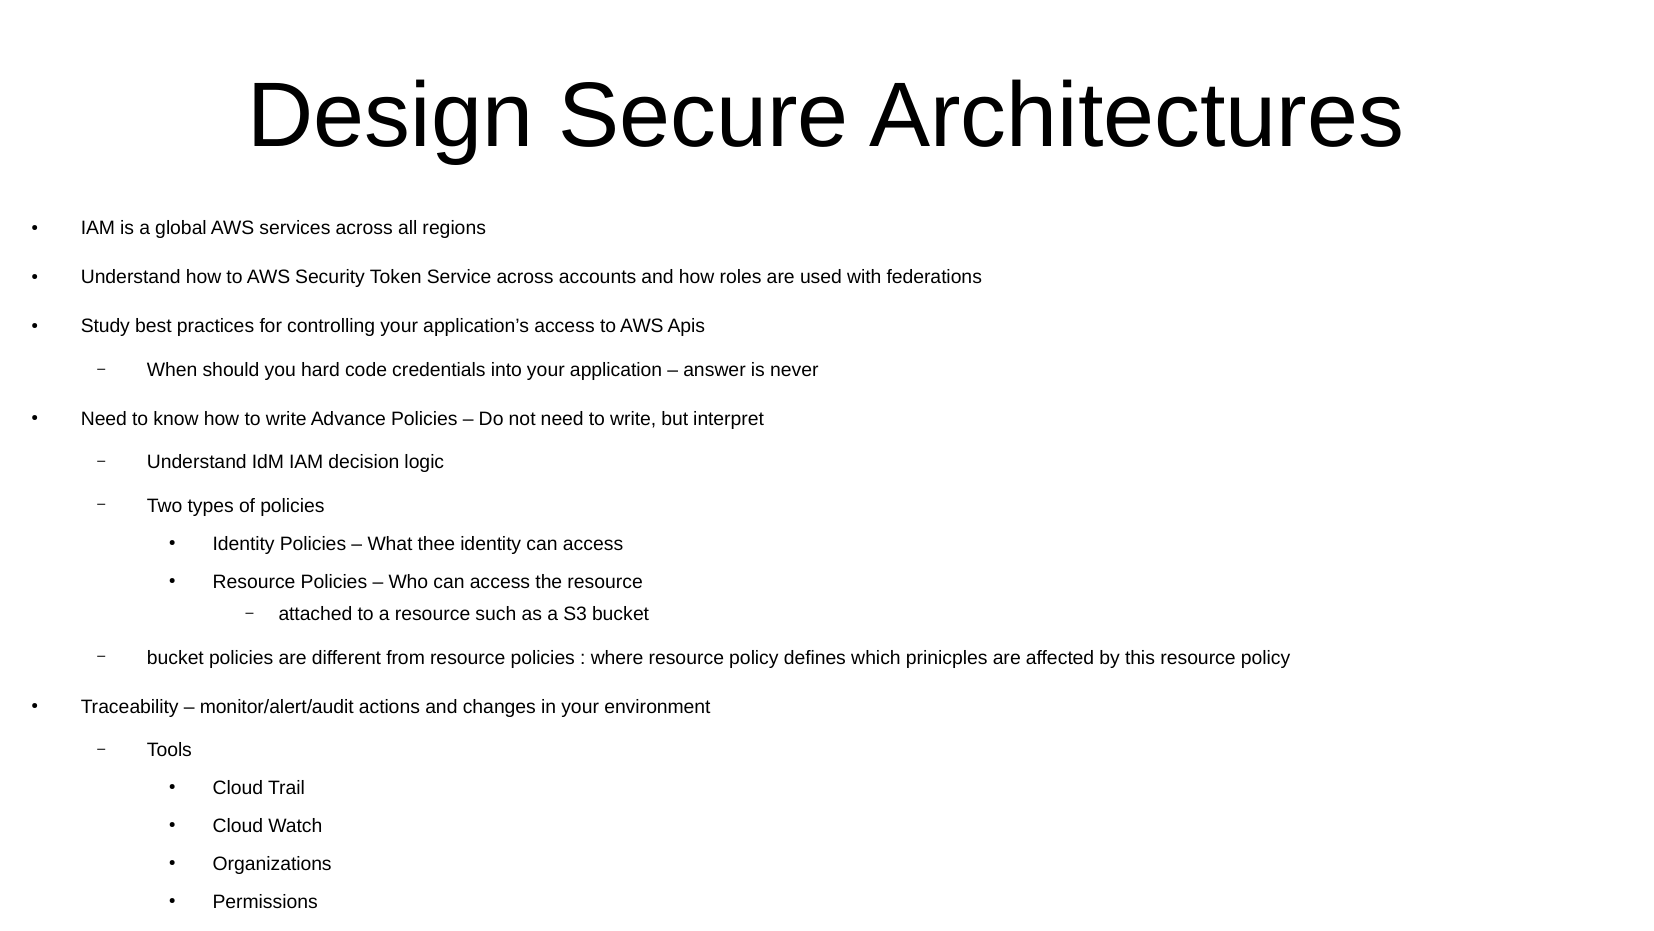

# Design Secure Architectures
IAM is a global AWS services across all regions
Understand how to AWS Security Token Service across accounts and how roles are used with federations
Study best practices for controlling your application’s access to AWS Apis
When should you hard code credentials into your application – answer is never
Need to know how to write Advance Policies – Do not need to write, but interpret
Understand IdM IAM decision logic
Two types of policies
Identity Policies – What thee identity can access
Resource Policies – Who can access the resource
attached to a resource such as a S3 bucket
bucket policies are different from resource policies : where resource policy defines which prinicples are affected by this resource policy
Traceability – monitor/alert/audit actions and changes in your environment
Tools
Cloud Trail
Cloud Watch
Organizations
Permissions